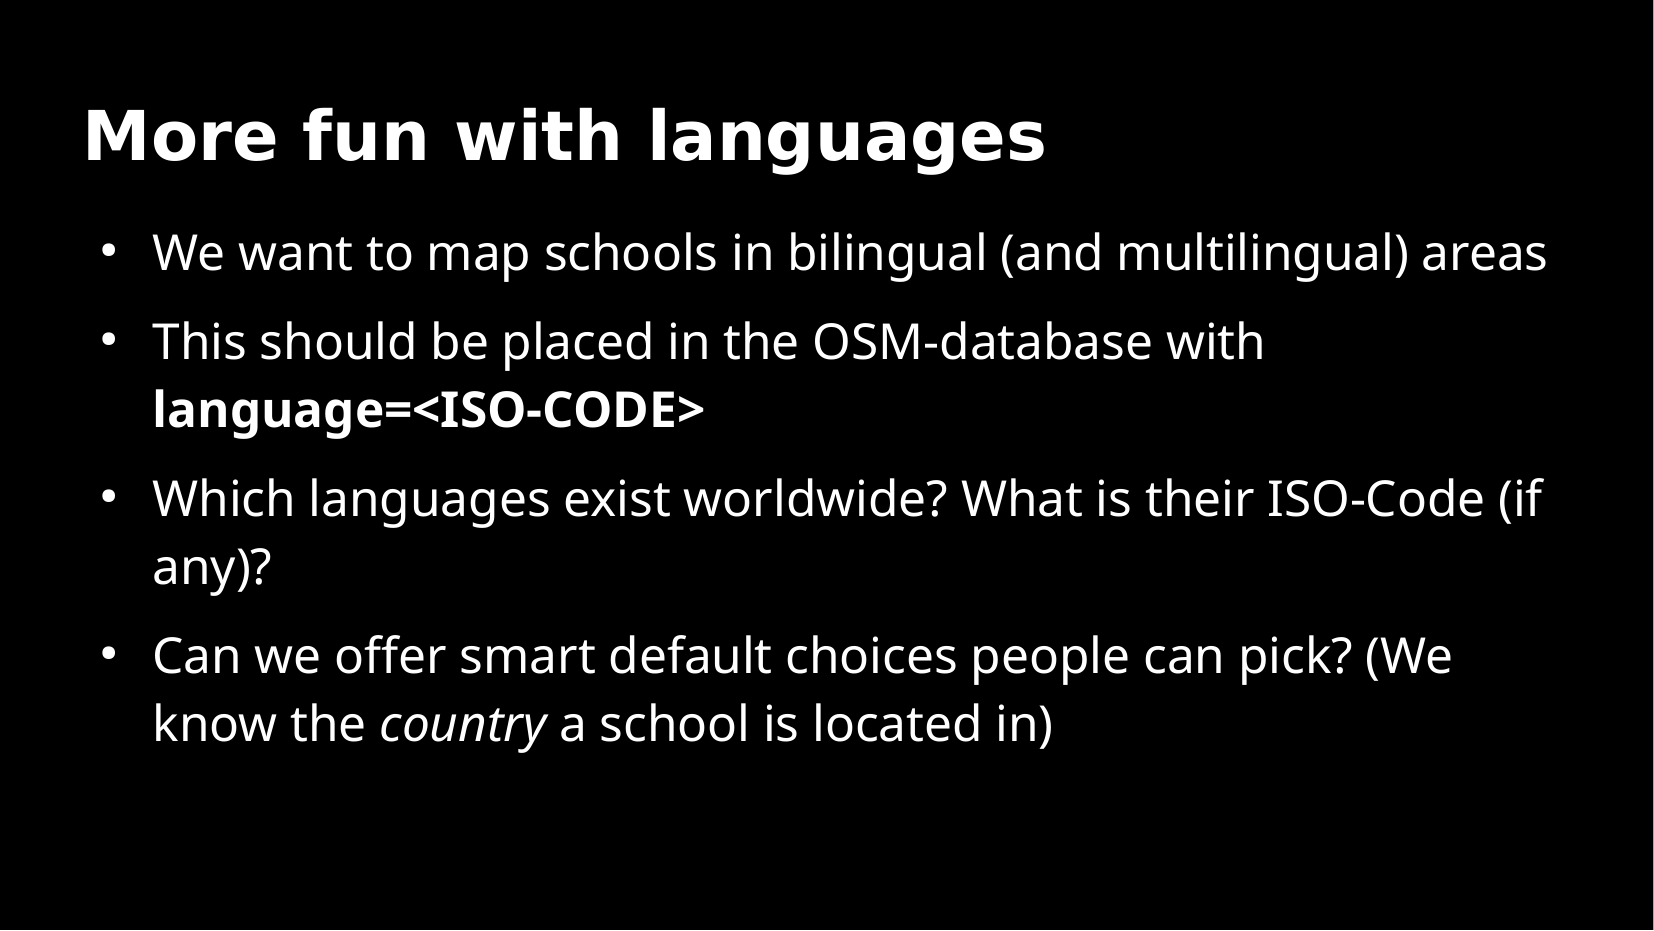

# More fun with languages
We want to map schools in bilingual (and multilingual) areas
This should be placed in the OSM-database with language=<ISO-CODE>
Which languages exist worldwide? What is their ISO-Code (if any)?
Can we offer smart default choices people can pick? (We know the country a school is located in)